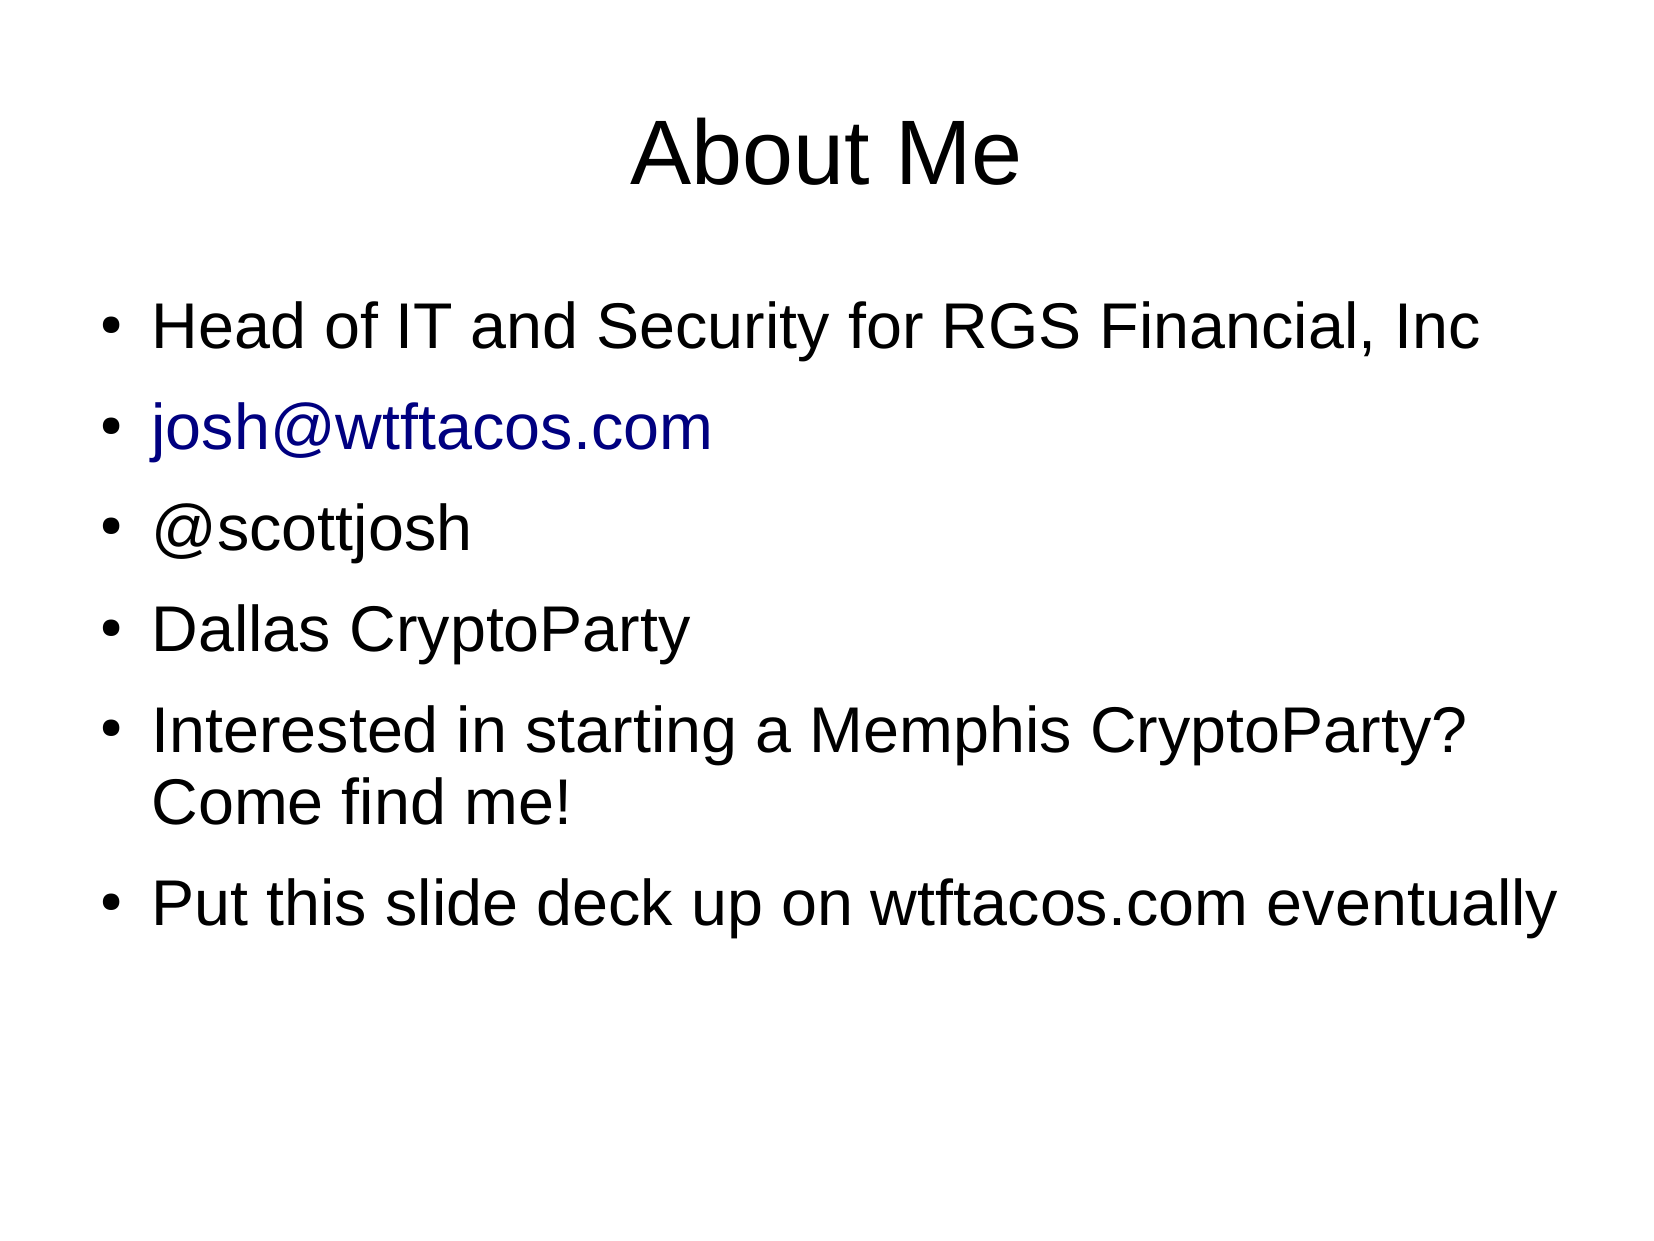

# About Me
Head of IT and Security for RGS Financial, Inc
josh@wtftacos.com
@scottjosh
Dallas CryptoParty
Interested in starting a Memphis CryptoParty? Come find me!
Put this slide deck up on wtftacos.com eventually